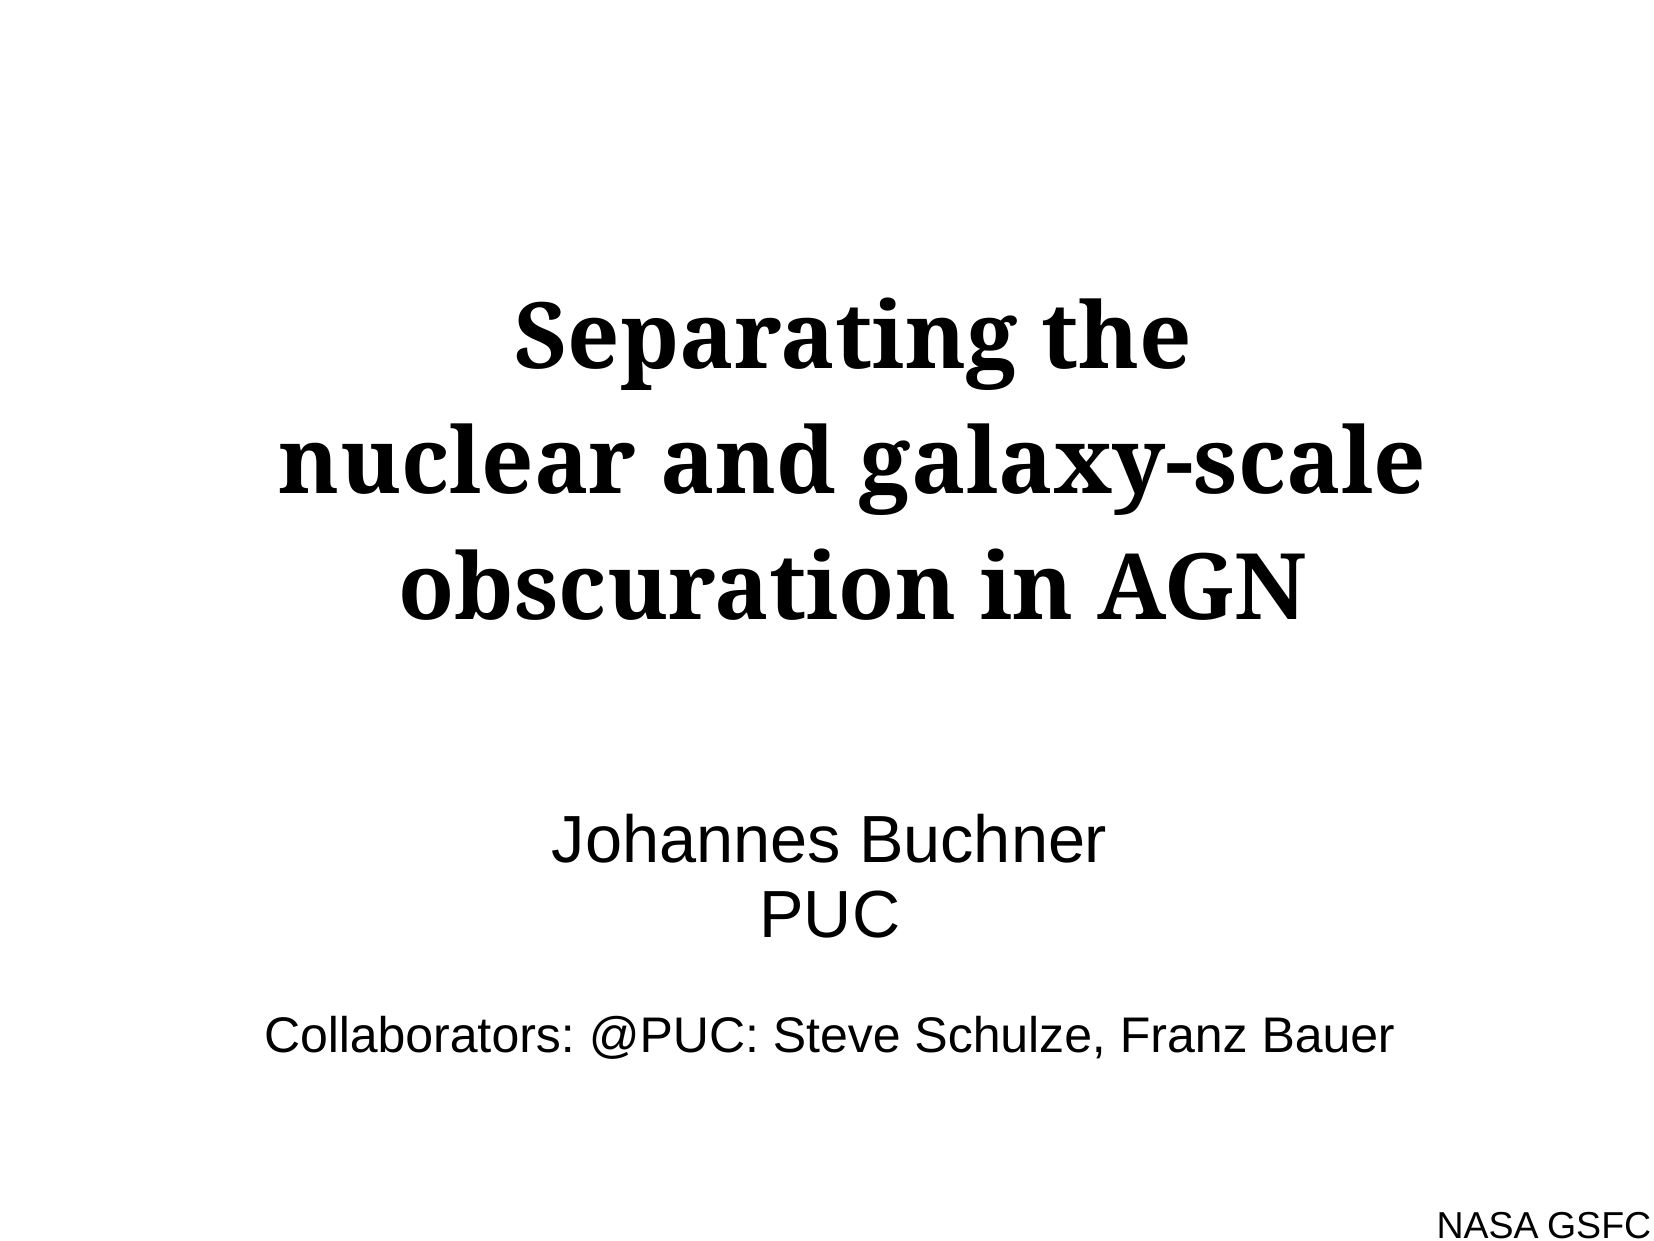

# Separating the nuclear and galaxy-scale obscuration in AGN
Johannes Buchner
PUC
Collaborators: @PUC: Steve Schulze, Franz Bauer
NASA GSFC